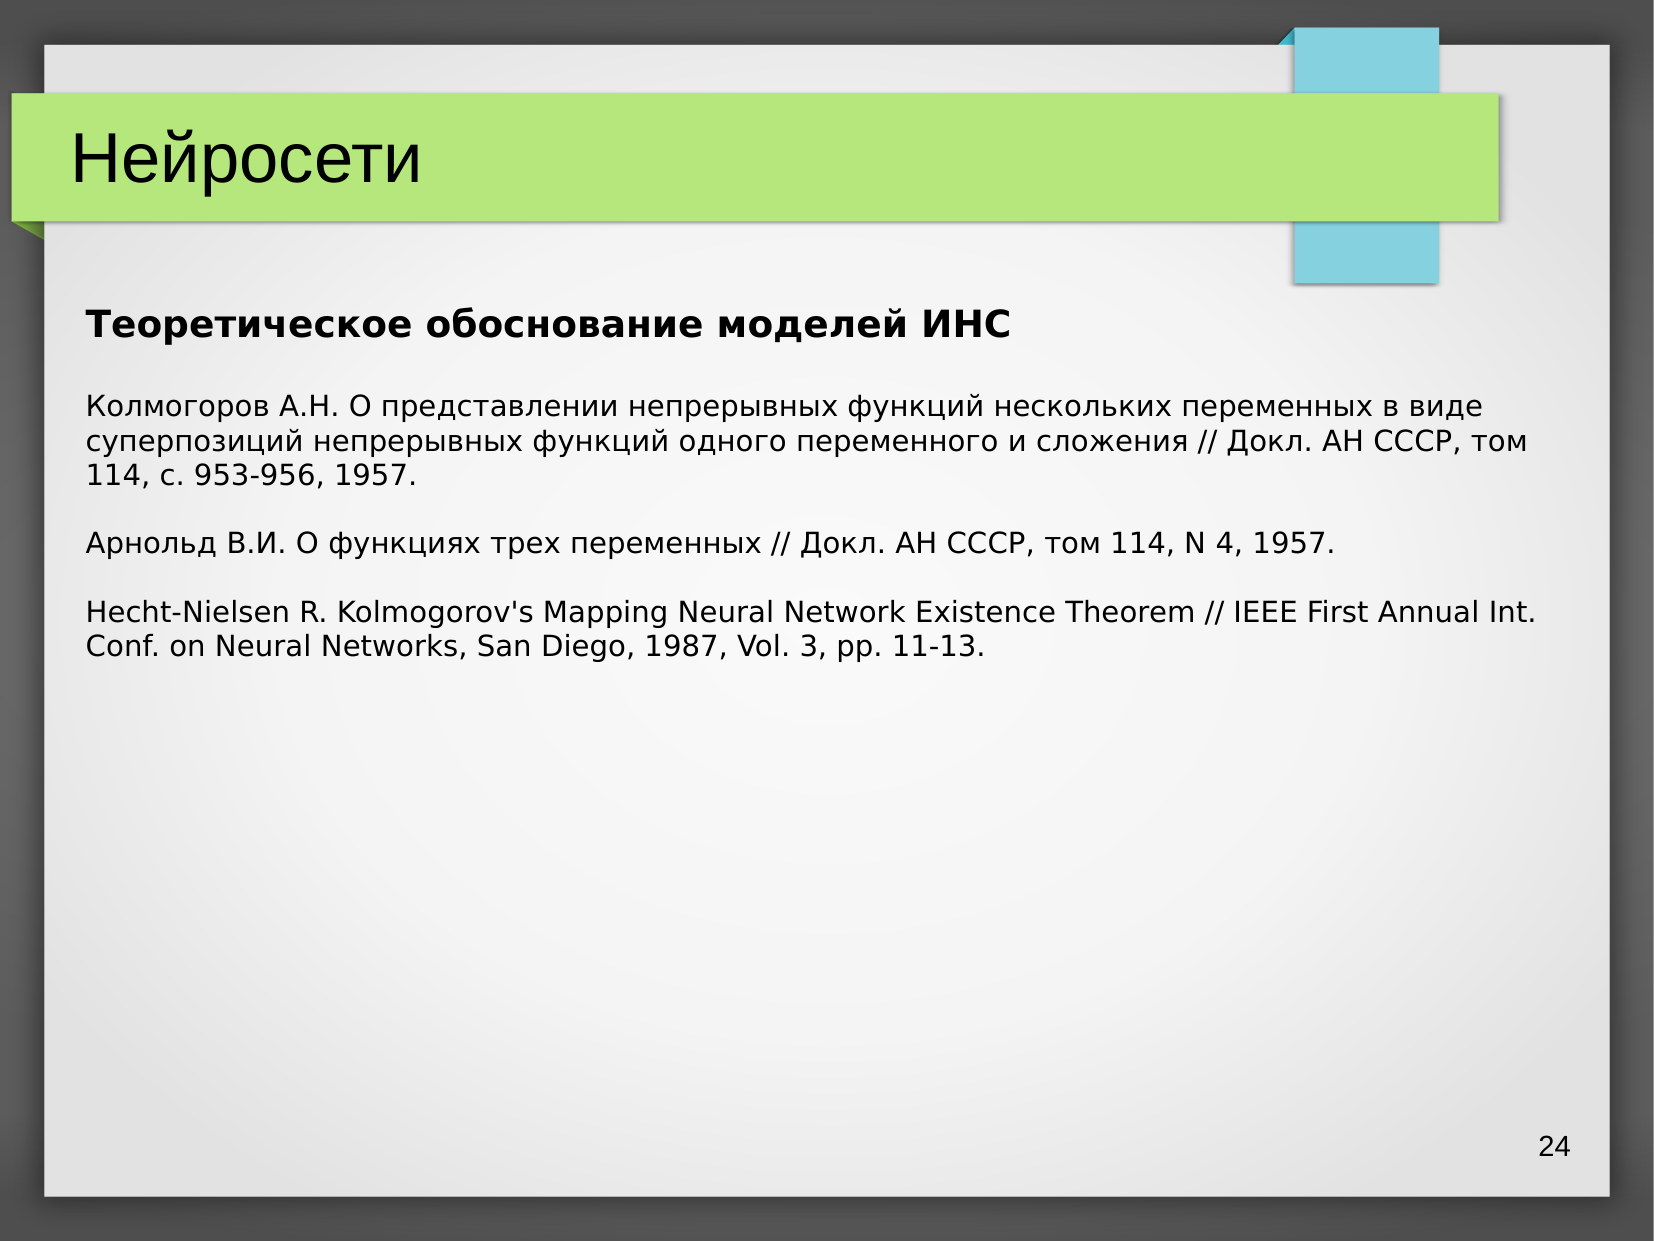

# Нейросети
Теоретическое обоснование моделей ИНС
Колмогоров А.Н. О представлении непрерывных функций нескольких переменных в виде суперпозиций непрерывных функций одного переменного и сложения // Докл. АН СССР, том 114, с. 953-956, 1957.
Арнольд В.И. О функциях трех переменных // Докл. АН СССР, том 114, N 4, 1957.
Hecht-Nielsen R. Kolmogorov's Mapping Neural Network Existence Theorem // IEEE First Annual Int. Conf. on Neural Networks, San Diego, 1987, Vol. 3, pp. 11-13.
24